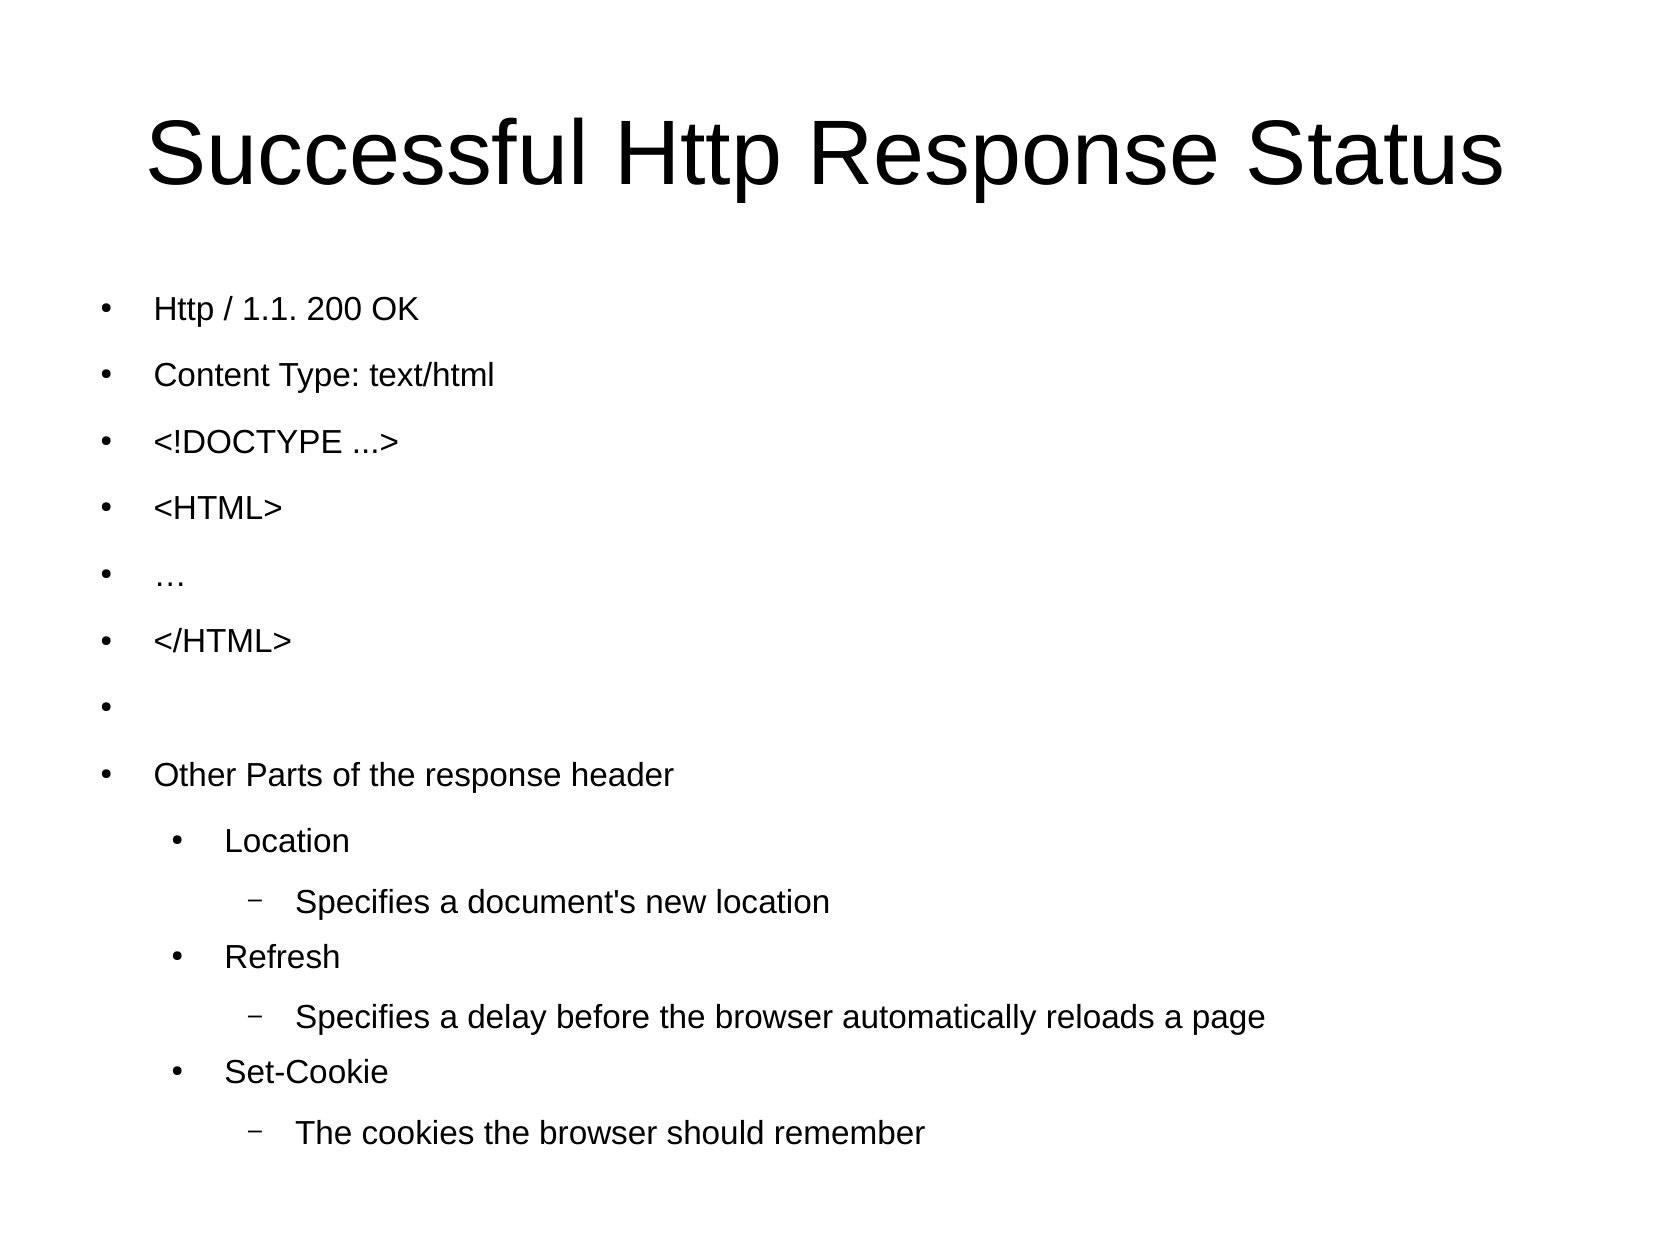

# Successful Http Response Status
Http / 1.1. 200 OK
Content Type: text/html
<!DOCTYPE ...>
<HTML>
…
</HTML>
Other Parts of the response header
Location
Specifies a document's new location
Refresh
Specifies a delay before the browser automatically reloads a page
Set-Cookie
The cookies the browser should remember